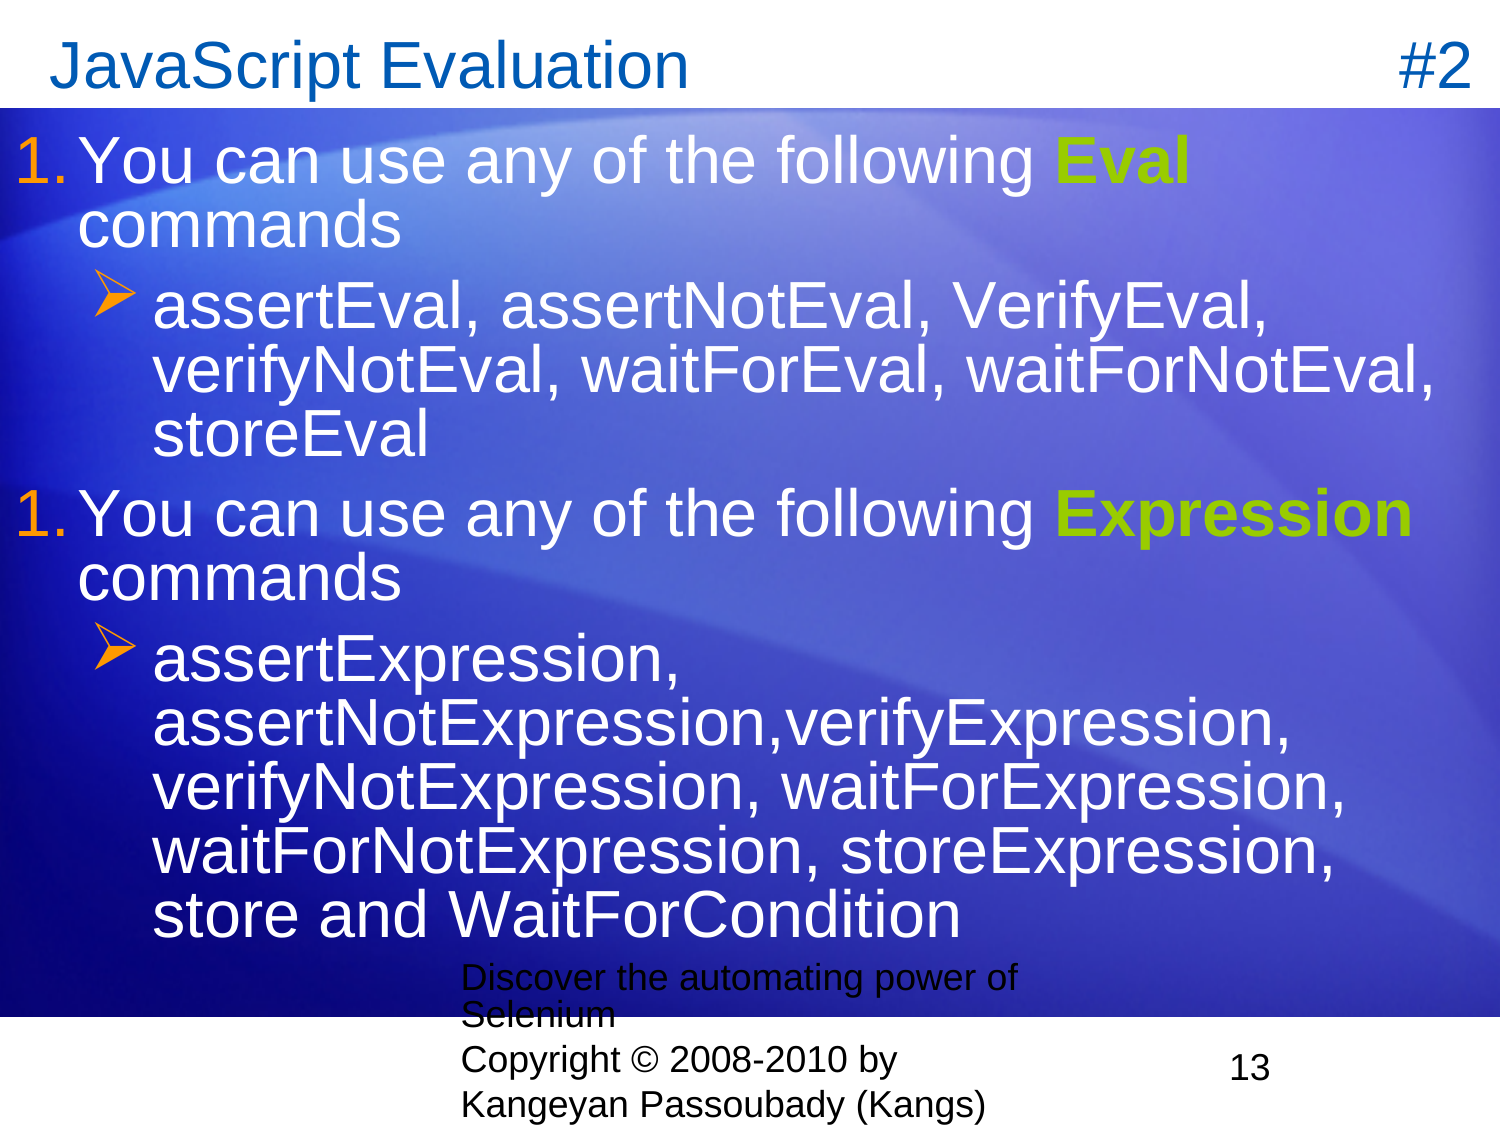

# JavaScript Evaluation					#2
You can use any of the following Eval commands
assertEval, assertNotEval, VerifyEval, verifyNotEval, waitForEval, waitForNotEval, storeEval
You can use any of the following Expression commands
assertExpression, assertNotExpression,verifyExpression, verifyNotExpression, waitForExpression, waitForNotExpression, storeExpression, store and WaitForCondition
Discover the automating power of Selenium
13